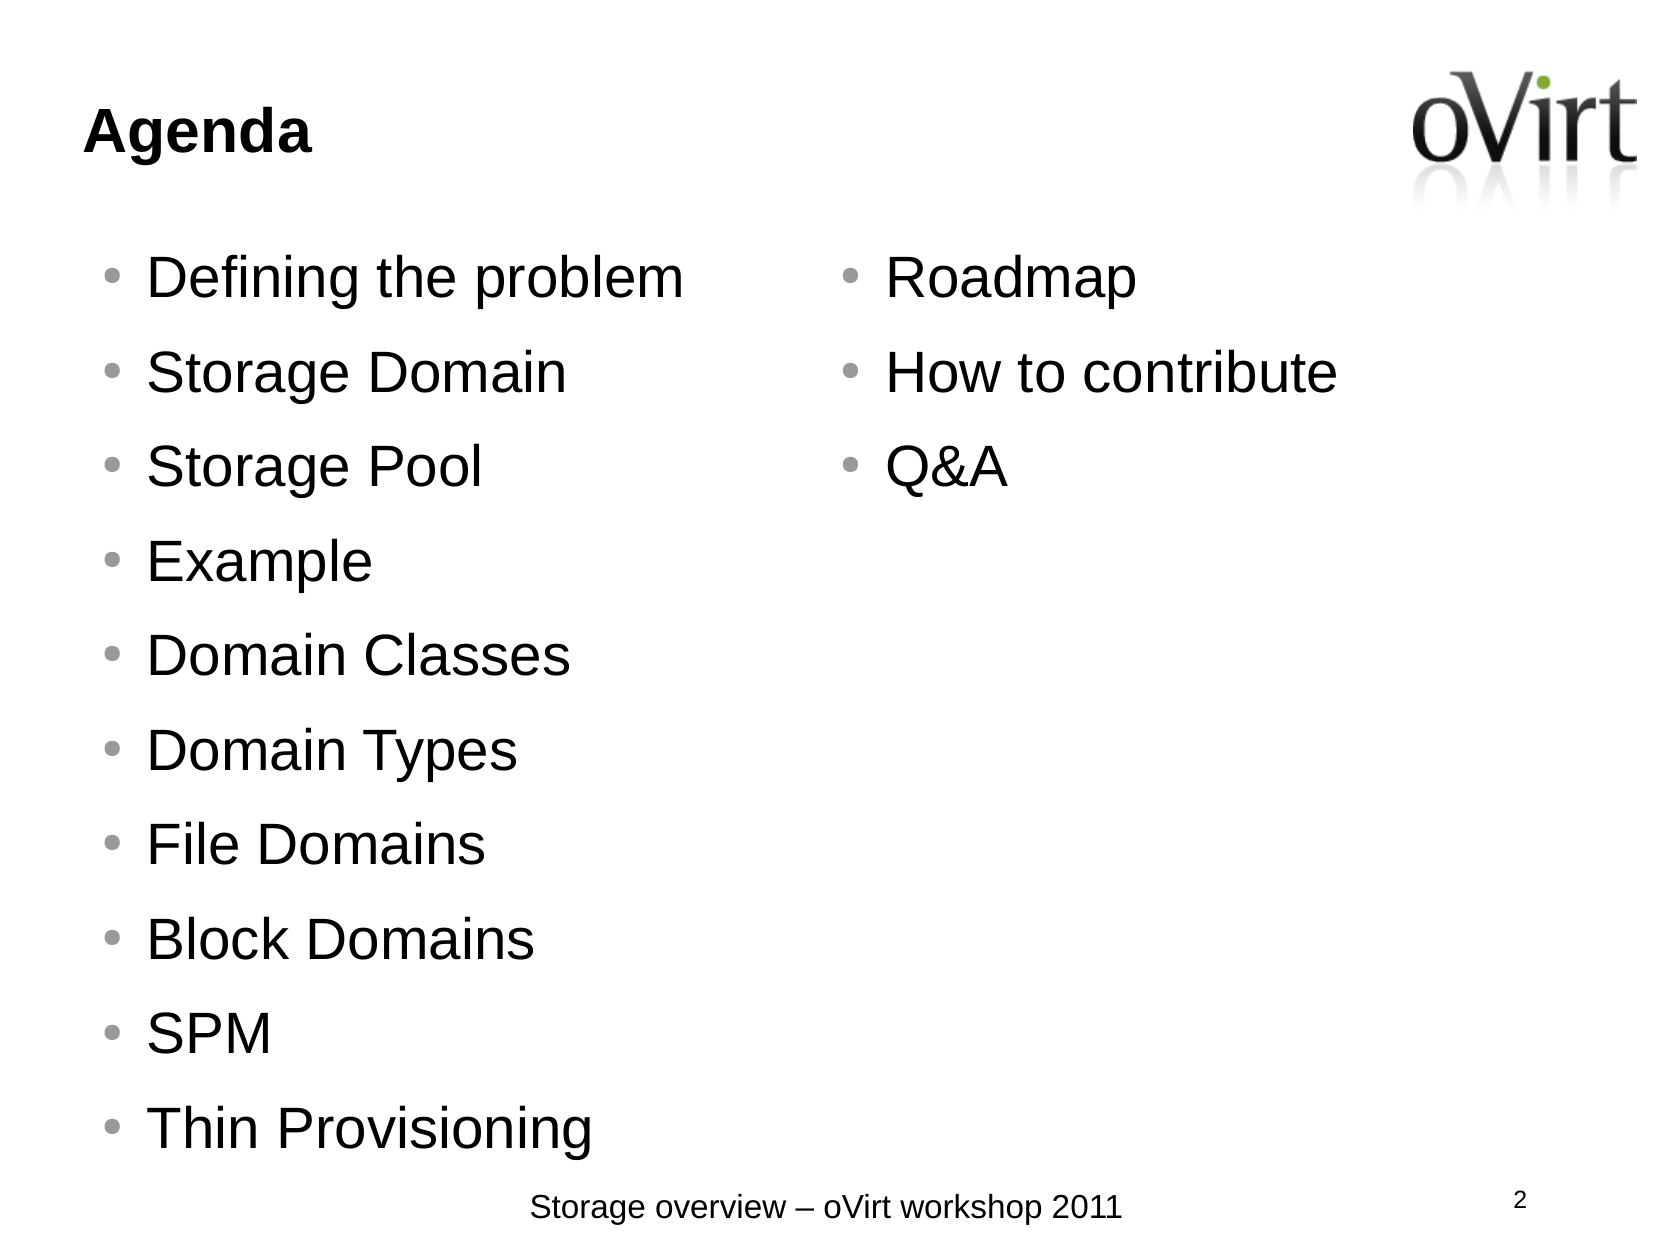

# Agenda
Defining the problem
Storage Domain
Storage Pool
Example
Domain Classes
Domain Types
File Domains
Block Domains
SPM
Thin Provisioning
Roadmap
How to contribute
Q&A